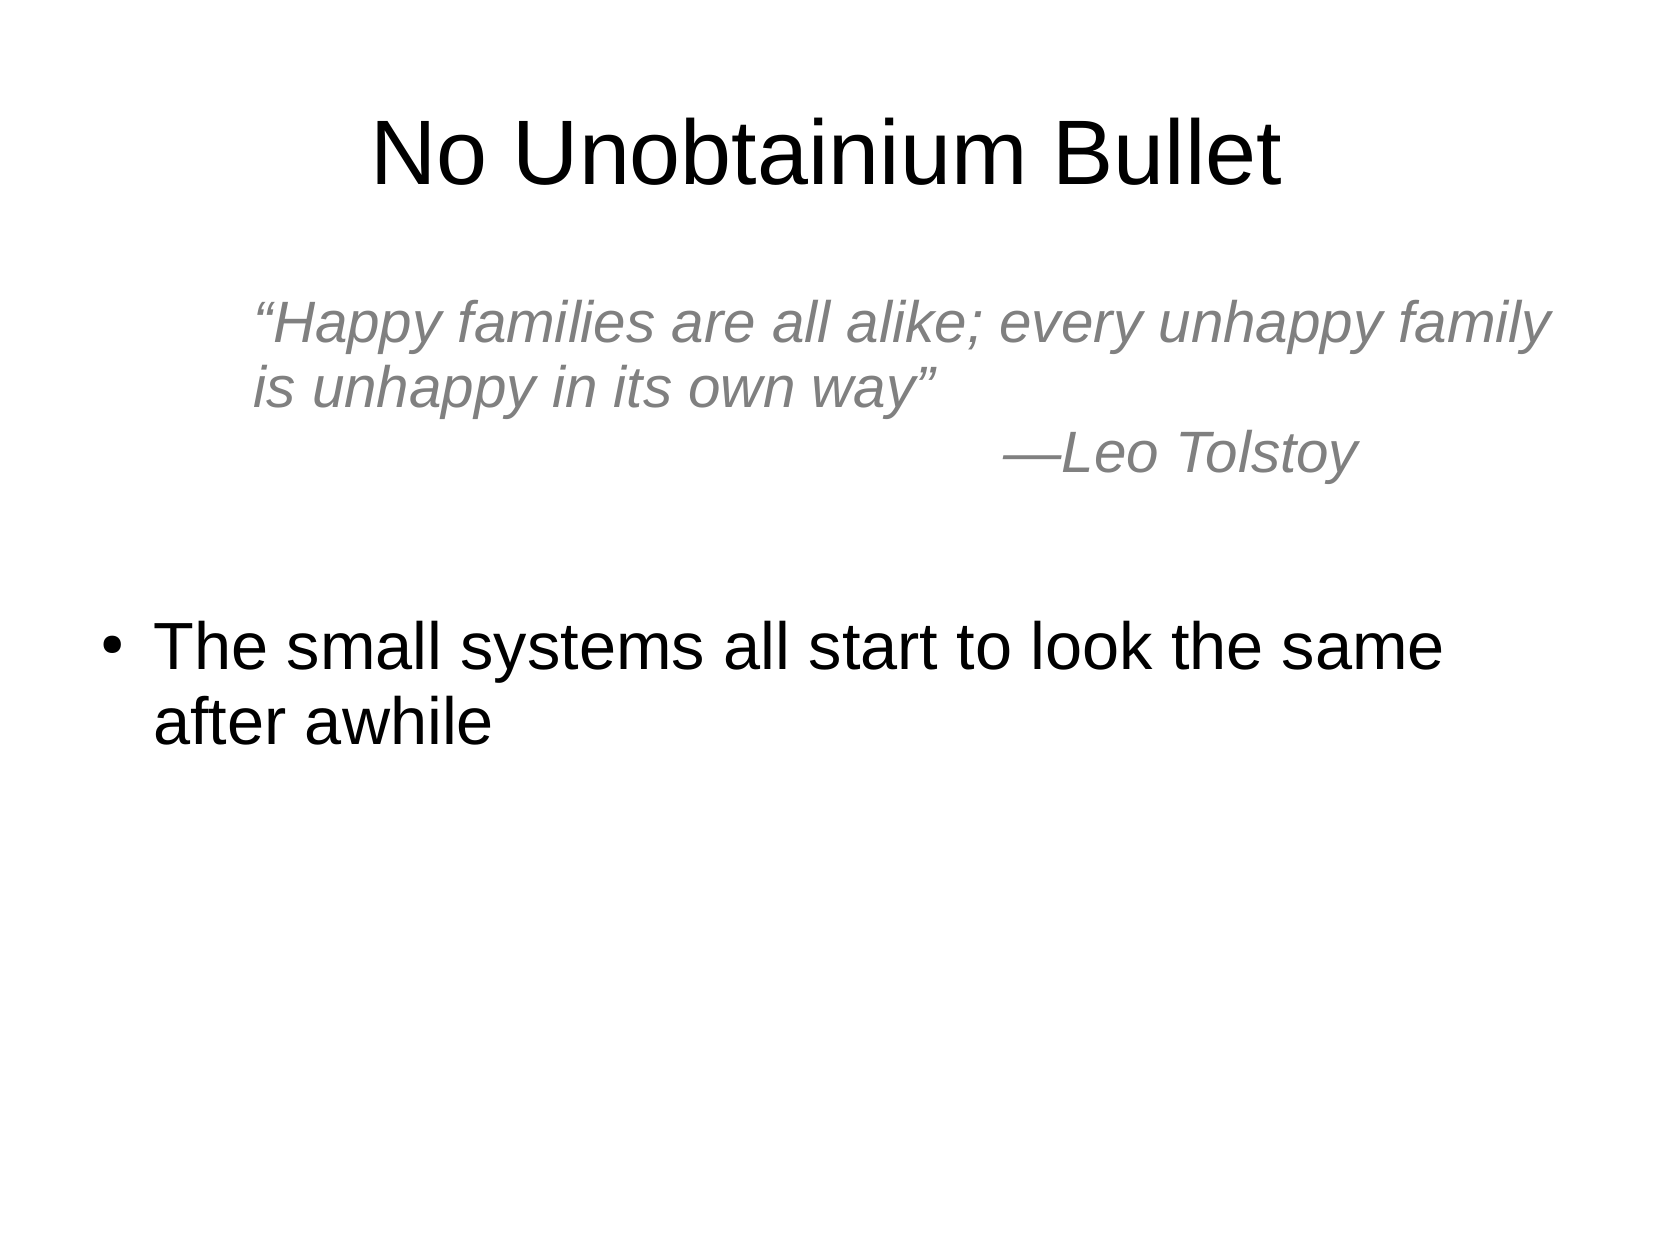

# No Unobtainium Bullet
“Happy families are all alike; every unhappy family is unhappy in its own way”
										—Leo Tolstoy
The small systems all start to look the same after awhile